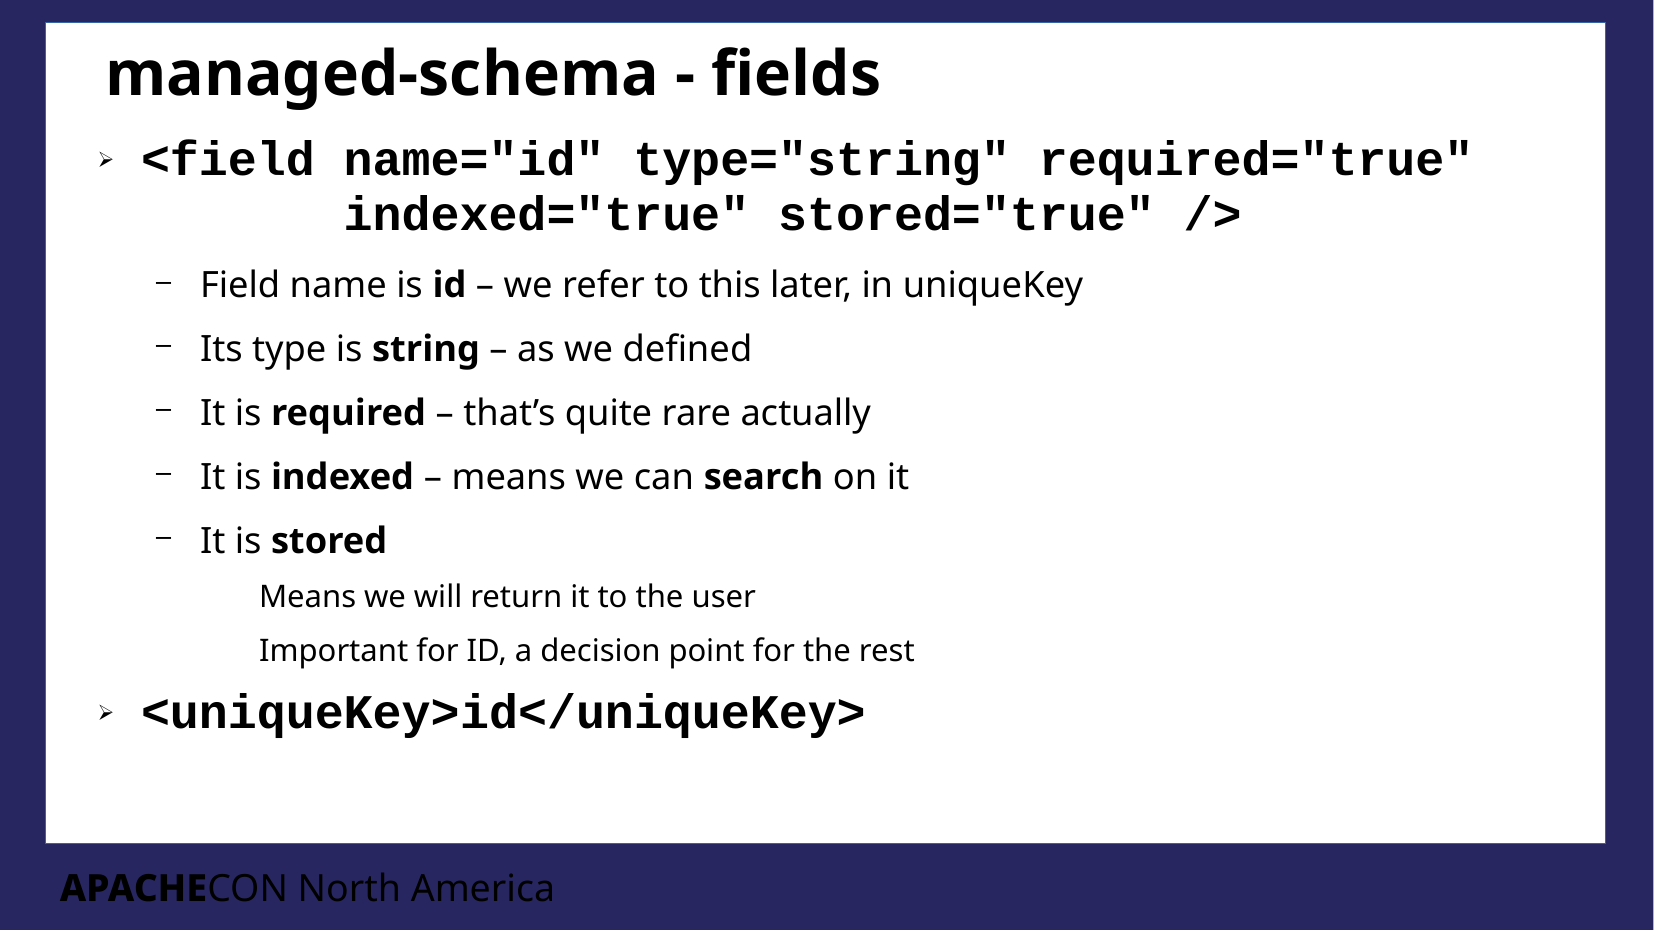

# managed-schema - fields
<field name="id" type="string" required="true"
 indexed="true" stored="true" />
Field name is id – we refer to this later, in uniqueKey
Its type is string – as we defined
It is required – that’s quite rare actually
It is indexed – means we can search on it
It is stored
Means we will return it to the user
Important for ID, a decision point for the rest
<uniqueKey>id</uniqueKey>